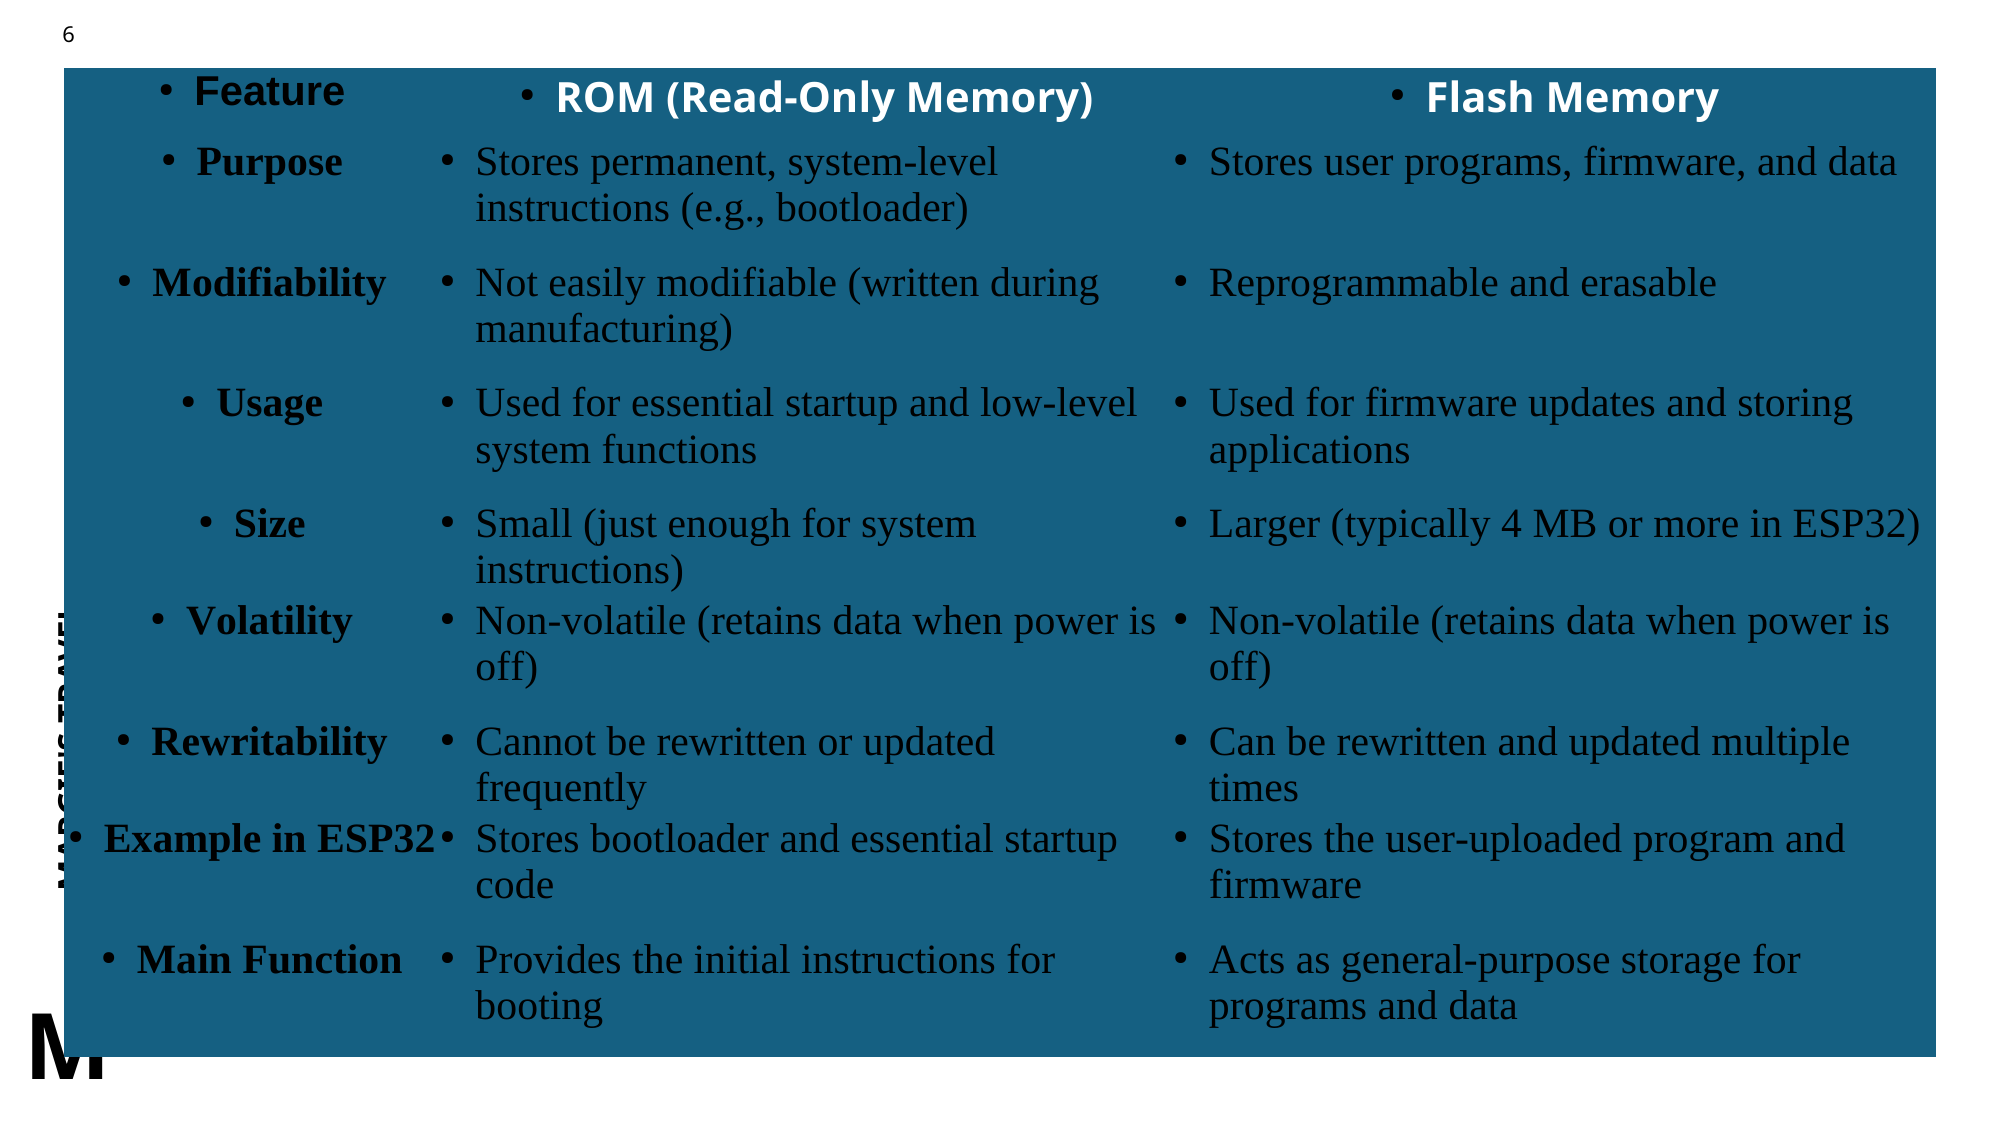

| Feature | ROM (Read-Only Memory) | Flash Memory |
| --- | --- | --- |
| Purpose | Stores permanent, system-level instructions (e.g., bootloader) | Stores user programs, firmware, and data |
| Modifiability | Not easily modifiable (written during manufacturing) | Reprogrammable and erasable |
| Usage | Used for essential startup and low-level system functions | Used for firmware updates and storing applications |
| Size | Small (just enough for system instructions) | Larger (typically 4 MB or more in ESP32) |
| Volatility | Non-volatile (retains data when power is off) | Non-volatile (retains data when power is off) |
| Rewritability | Cannot be rewritten or updated frequently | Can be rewritten and updated multiple times |
| Example in ESP32 | Stores bootloader and essential startup code | Stores the user-uploaded program and firmware |
| Main Function | Provides the initial instructions for booting | Acts as general-purpose storage for programs and data |